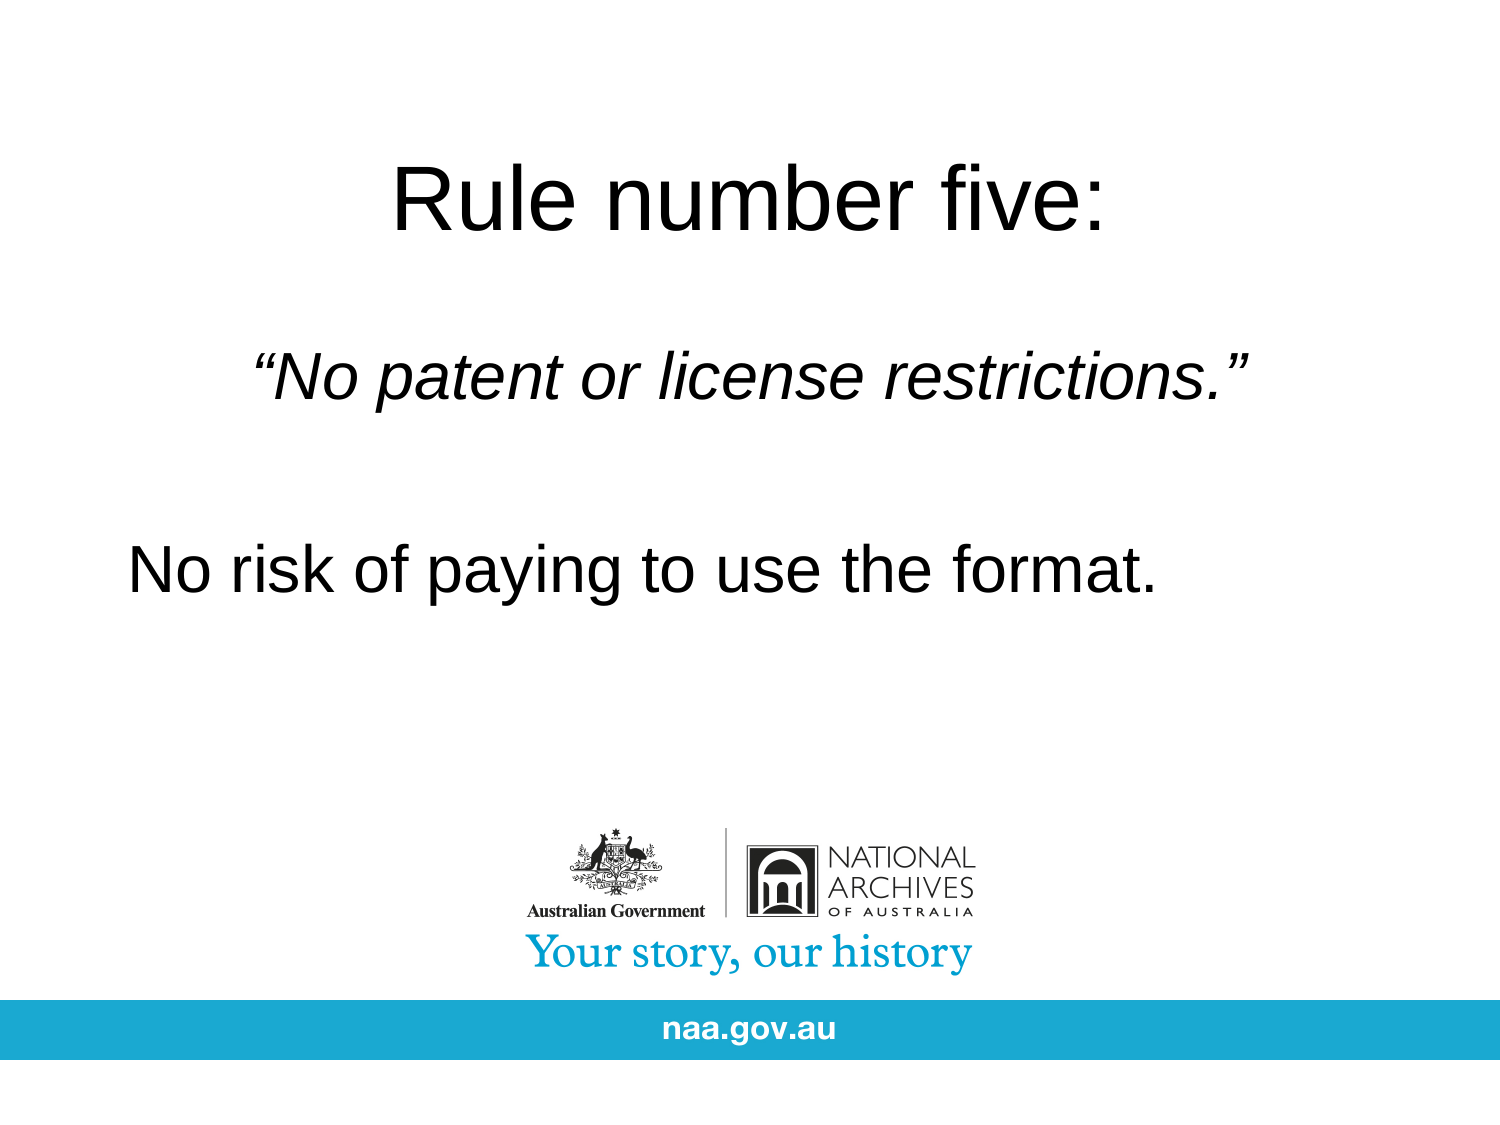

# Rule number five:
“No patent or license restrictions.”
No risk of paying to use the format.